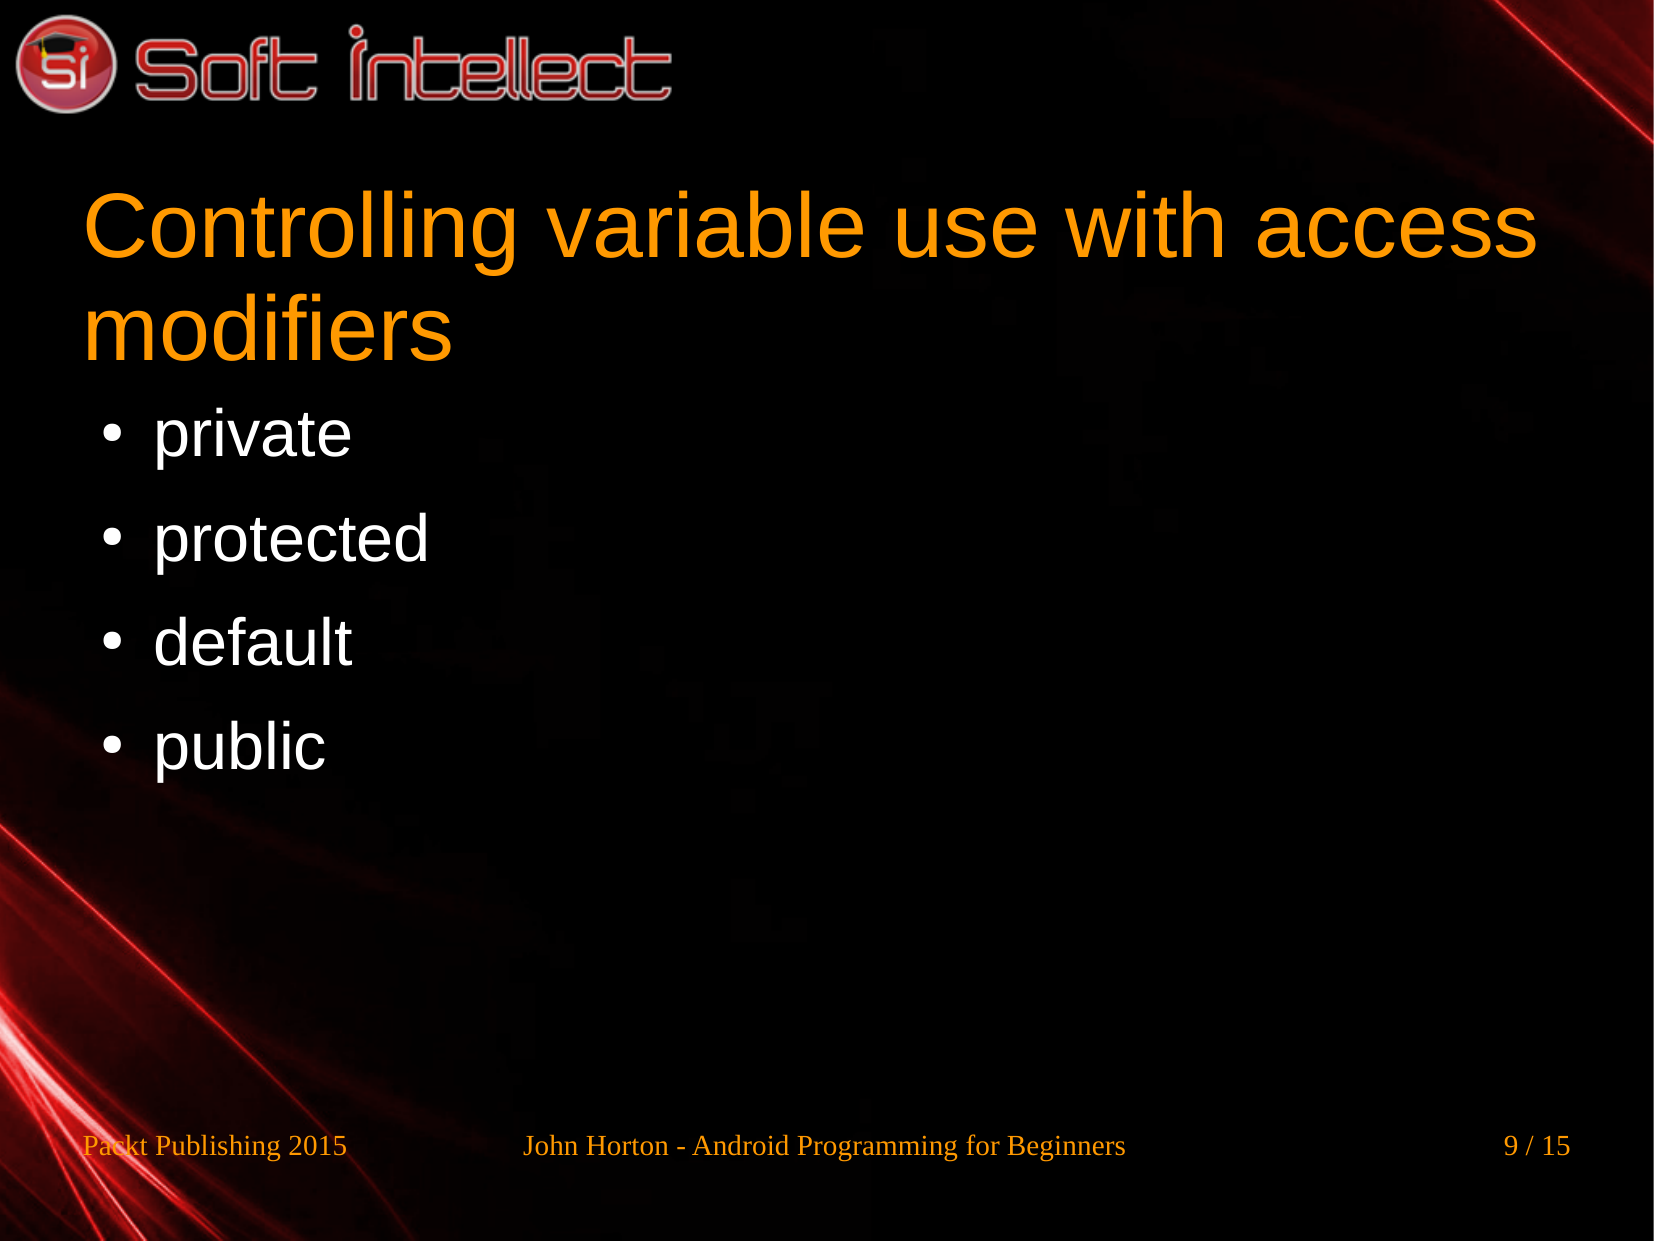

# Controlling variable use with access
modifiers
private
protected
default
public
Packt Publishing 2015
John Horton - Android Programming for Beginners
9